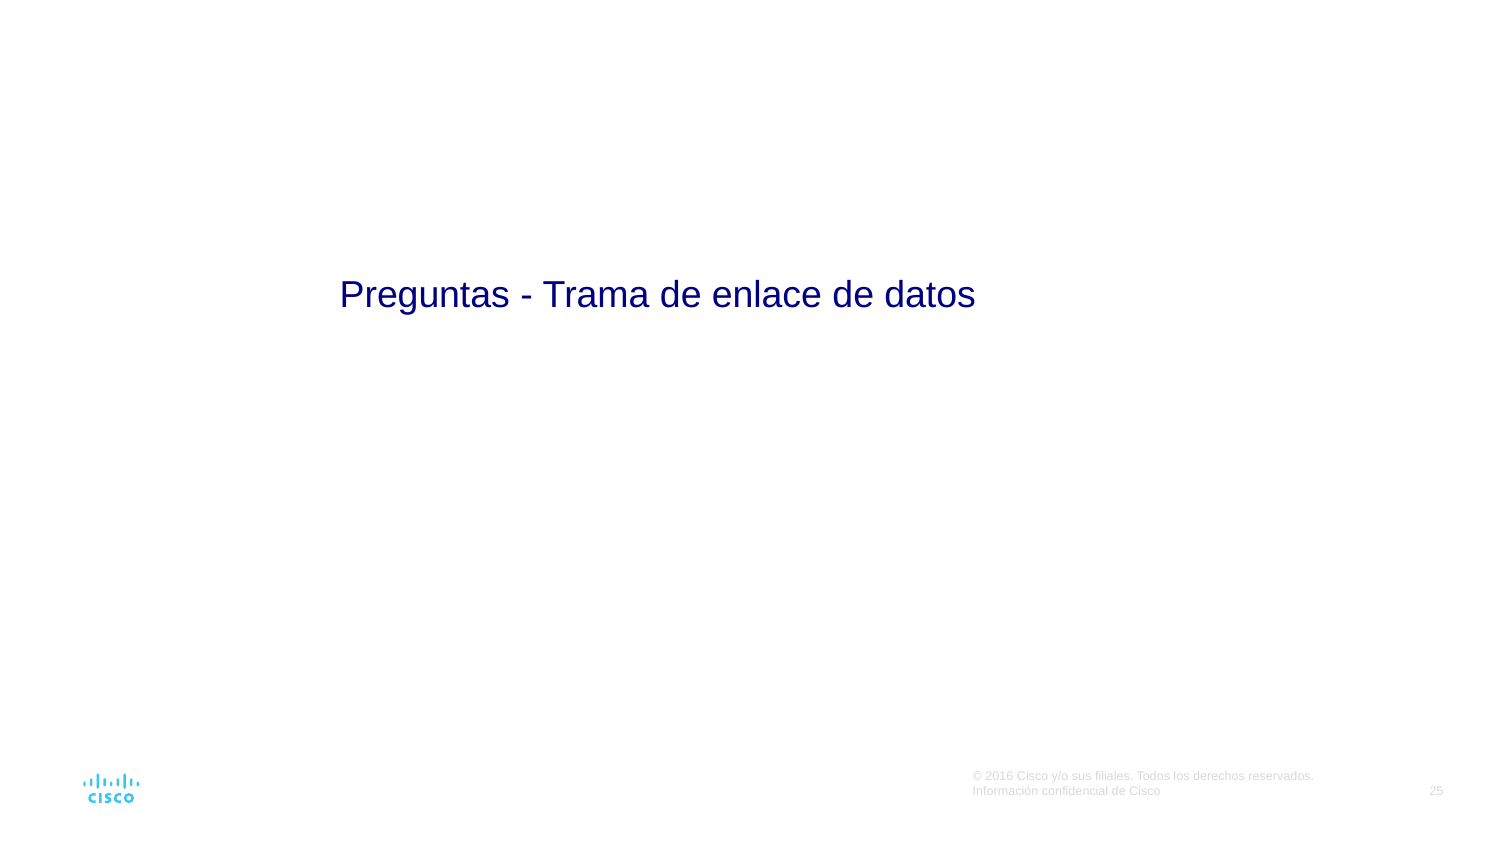

Preguntas - Trama de enlace de datos